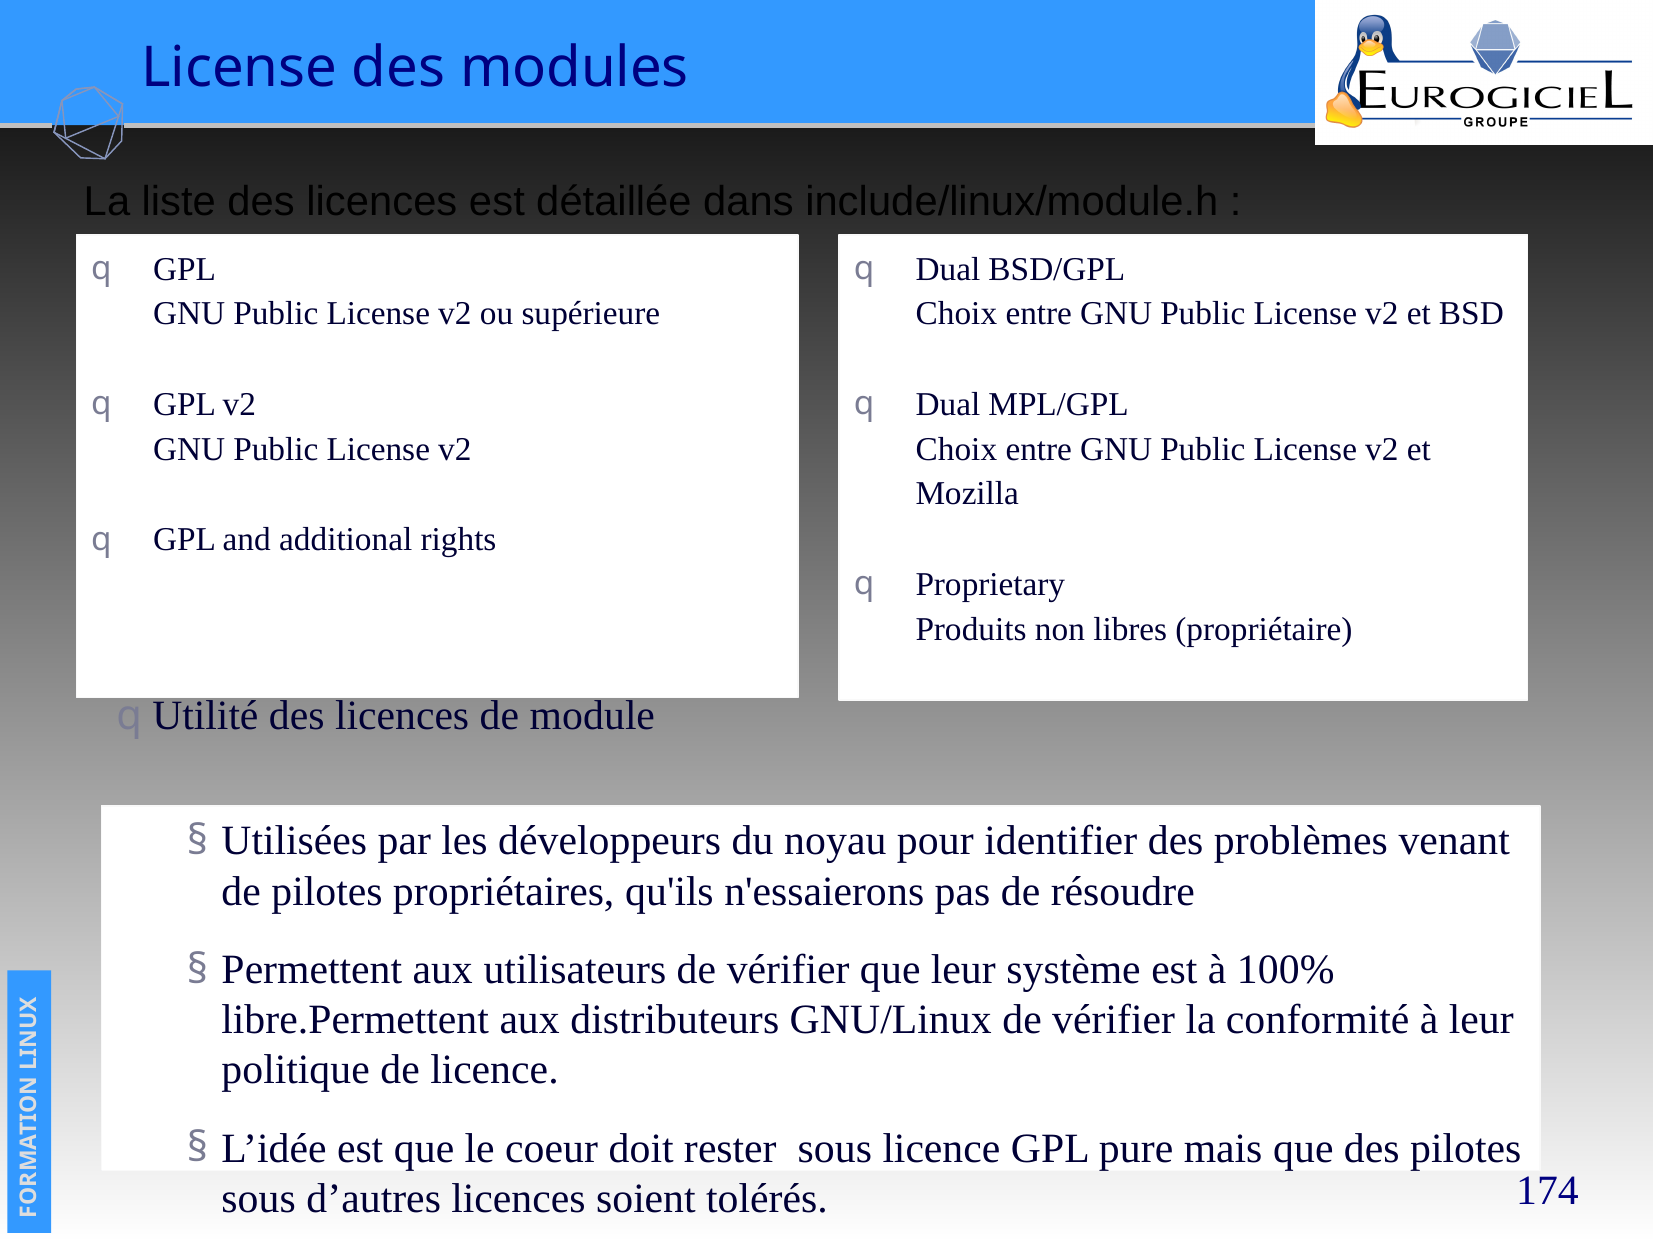

# License des modules
La liste des licences est détaillée dans include/linux/module.h :
GPL
GNU Public License v2 ou supérieure
GPL v2
GNU Public License v2
GPL and additional rights
Dual BSD/GPL
Choix entre GNU Public License v2 et BSD
Dual MPL/GPL
Choix entre GNU Public License v2 et Mozilla
Proprietary
Produits non libres (propriétaire)
 Utilité des licences de module
Utilisées par les développeurs du noyau pour identifier des problèmes venant de pilotes propriétaires, qu'ils n'essaierons pas de résoudre
Permettent aux utilisateurs de vérifier que leur système est à 100% libre.Permettent aux distributeurs GNU/Linux de vérifier la conformité à leur politique de licence.
L’idée est que le coeur doit rester sous licence GPL pure mais que des pilotes sous d’autres licences soient tolérés.